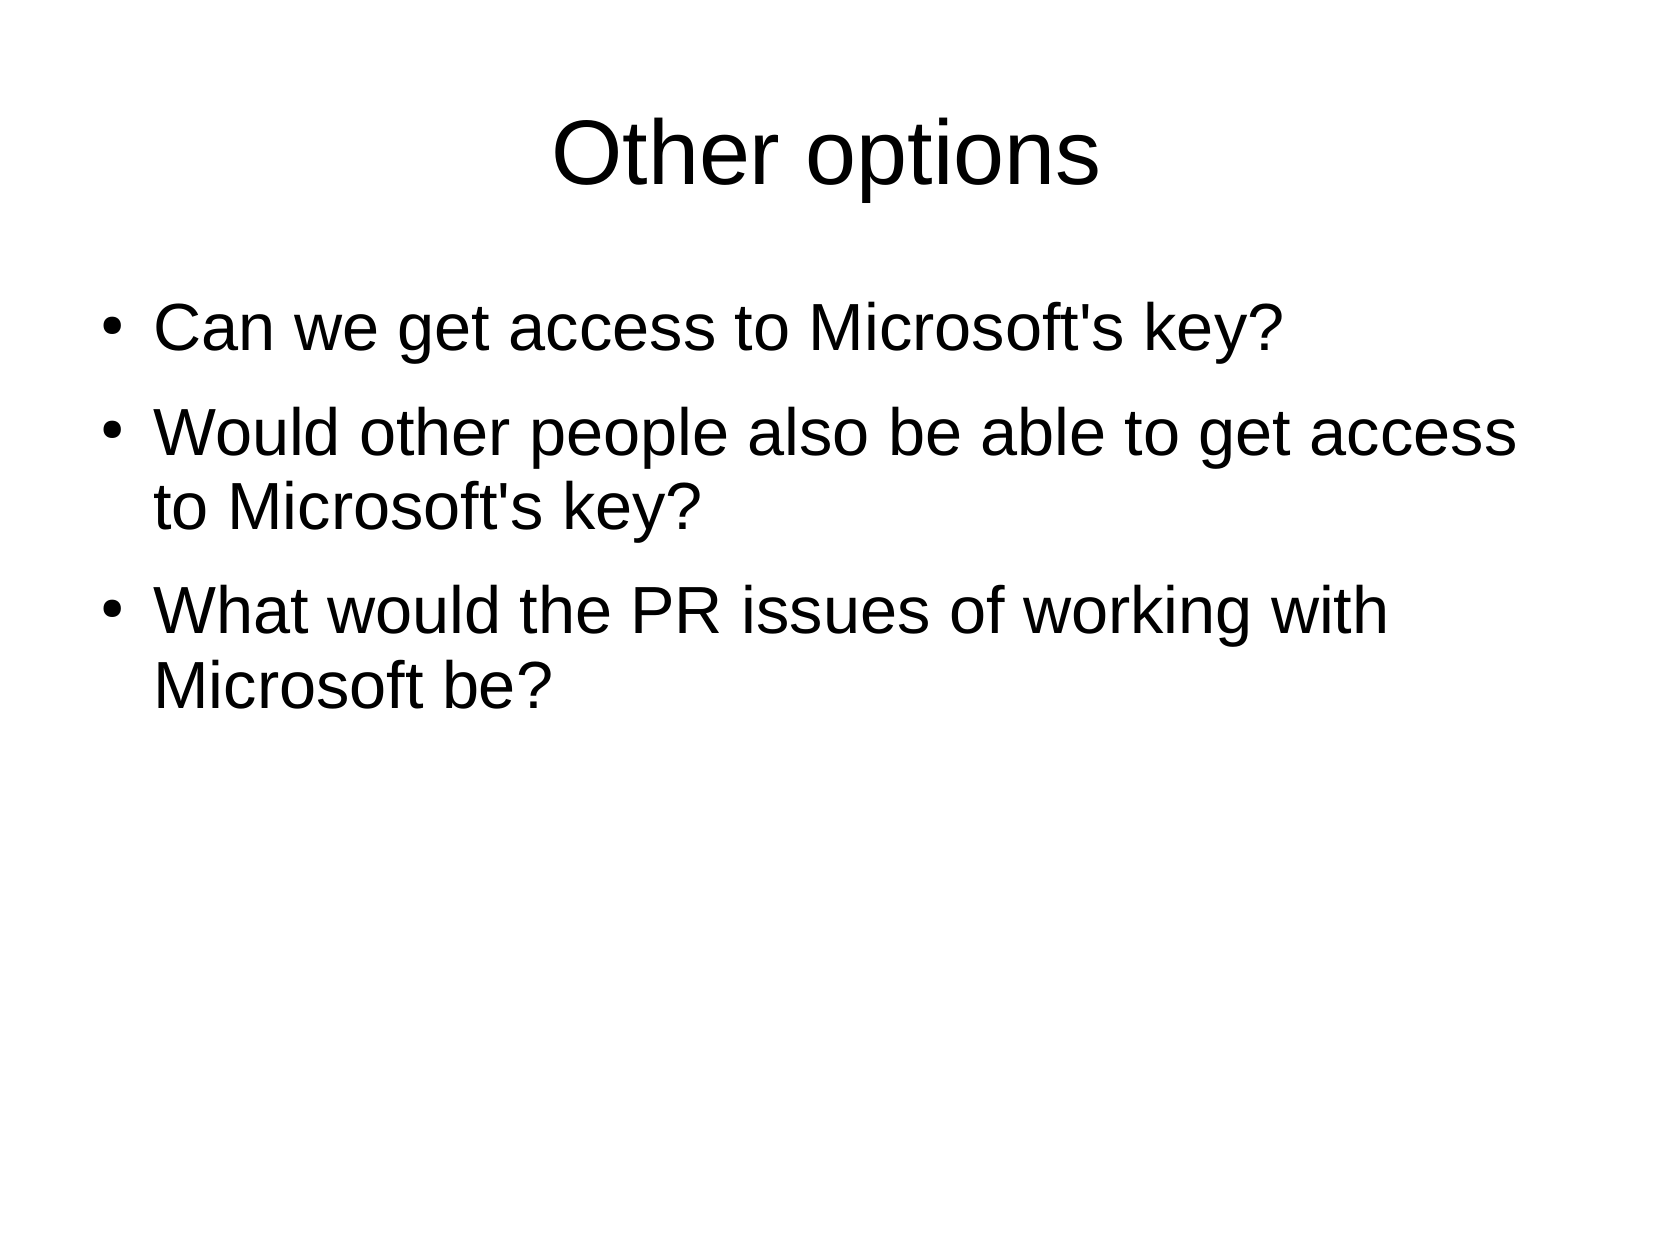

# Other options
Can we get access to Microsoft's key?
Would other people also be able to get access to Microsoft's key?
What would the PR issues of working with Microsoft be?